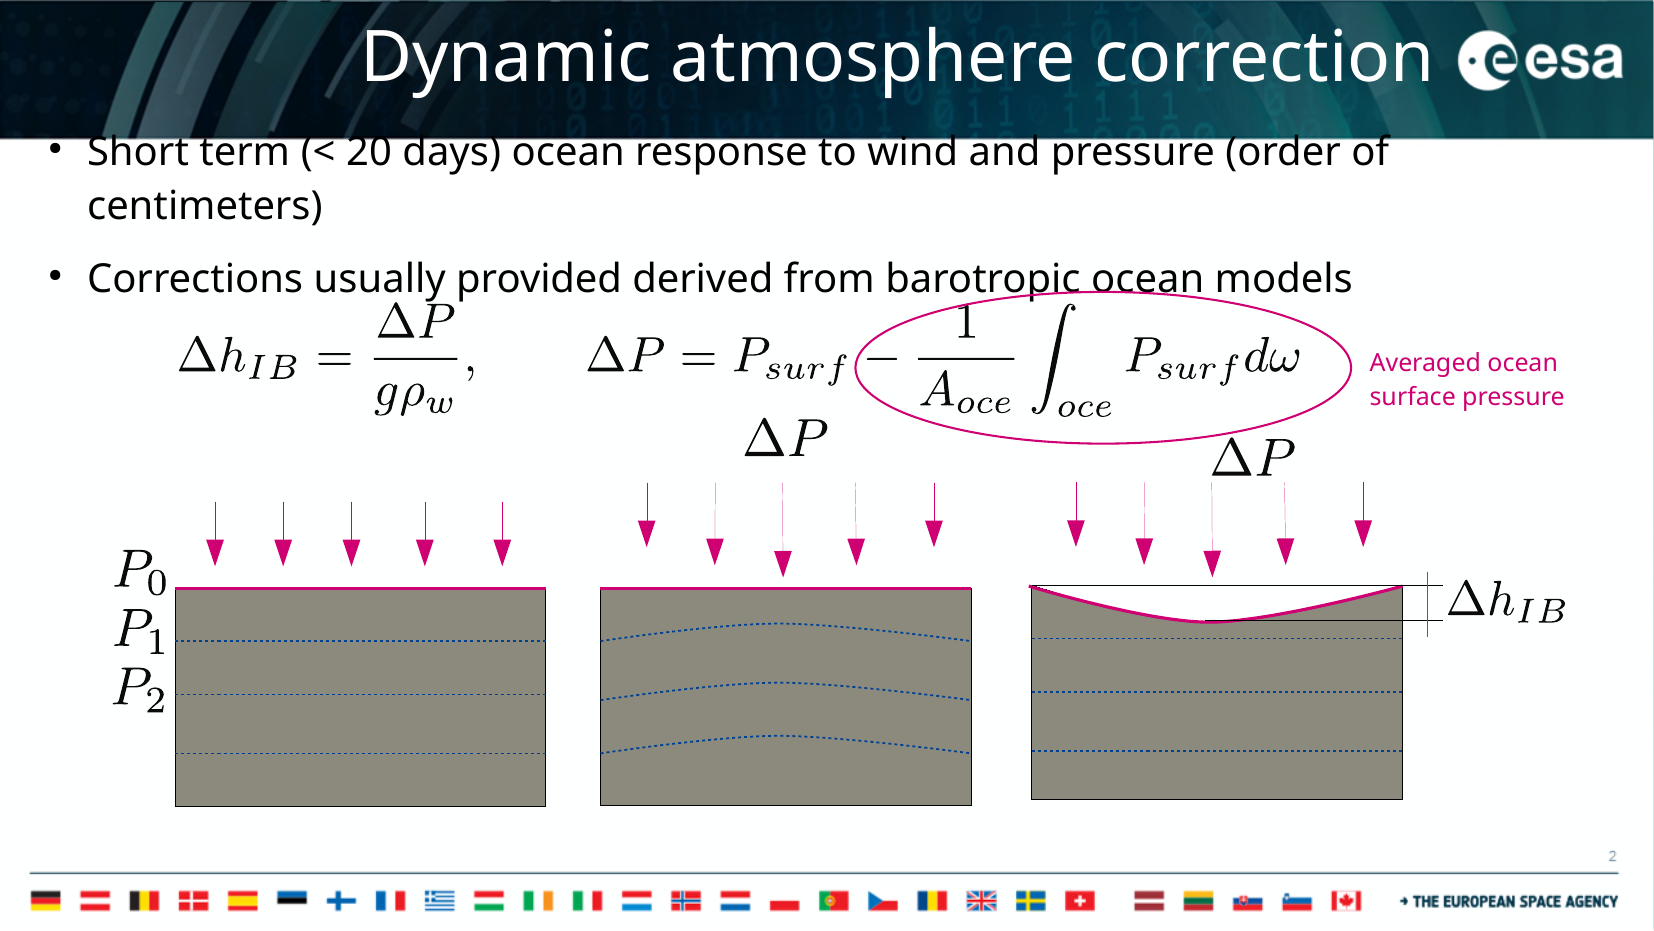

# Dynamic atmosphere correction
Short term (< 20 days) ocean response to wind and pressure (order of centimeters)
Corrections usually provided derived from barotropic ocean models
Averaged ocean
surface pressure